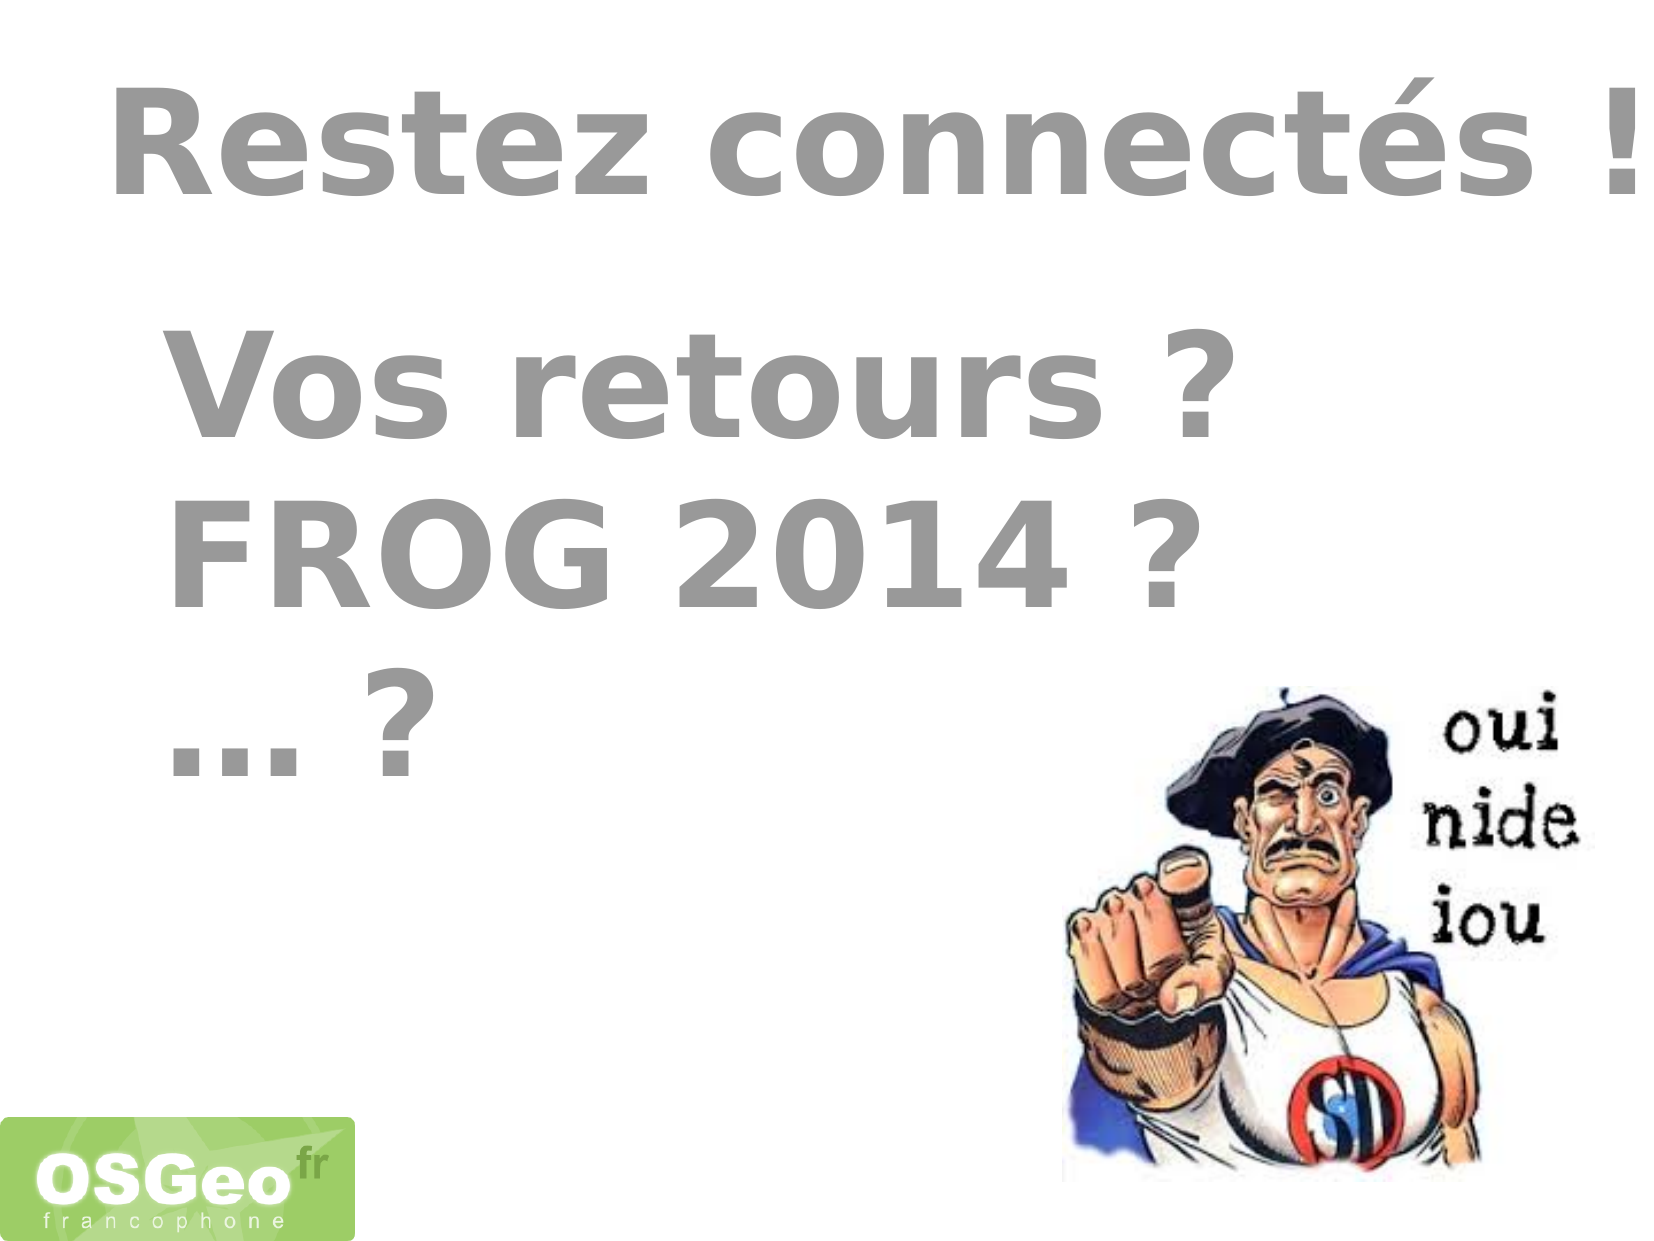

Restez connectés !
Vos retours ?
FROG 2014 ?
… ?